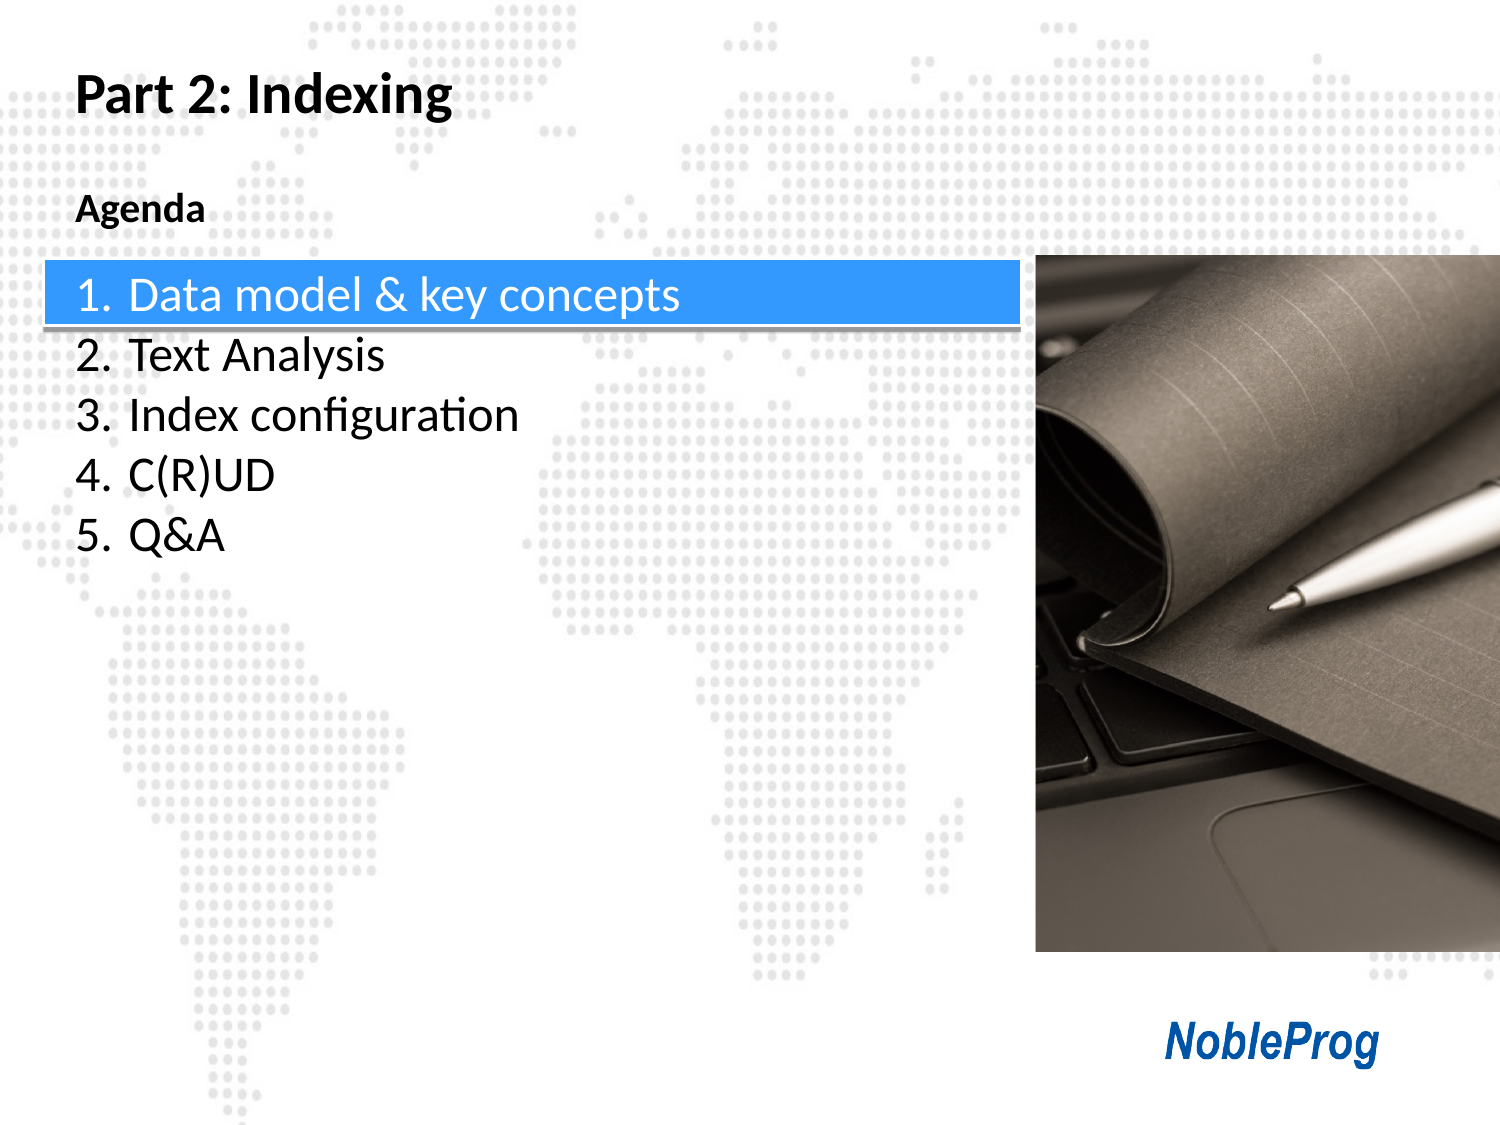

Part 2: Indexing
Agenda
Data model & key concepts
Text Analysis
Index configuration
C(R)UD
Q&A